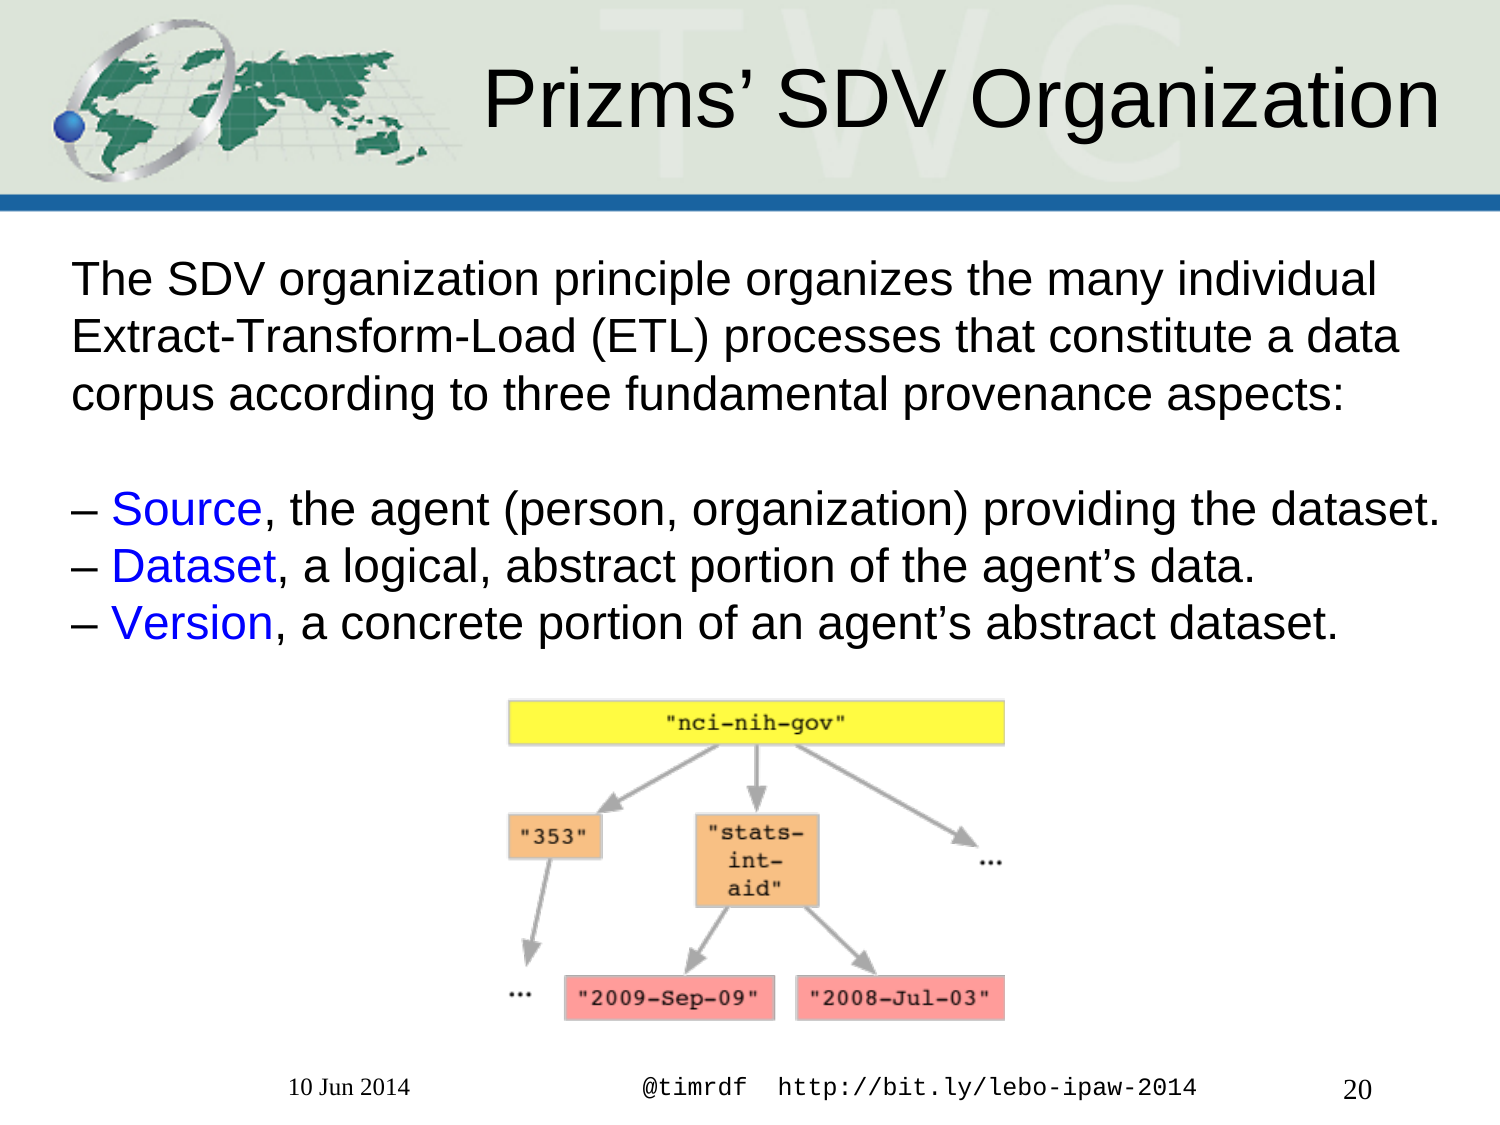

# Prizms’ SDV Organization
The SDV organization principle organizes the many individual Extract-Transform-Load (ETL) processes that constitute a data corpus according to three fundamental provenance aspects:
– Source, the agent (person, organization) providing the dataset.
– Dataset, a logical, abstract portion of the agent’s data.
– Version, a concrete portion of an agent’s abstract dataset.
10 Jun 2014
@timrdf http://bit.ly/lebo-ipaw-2014
20